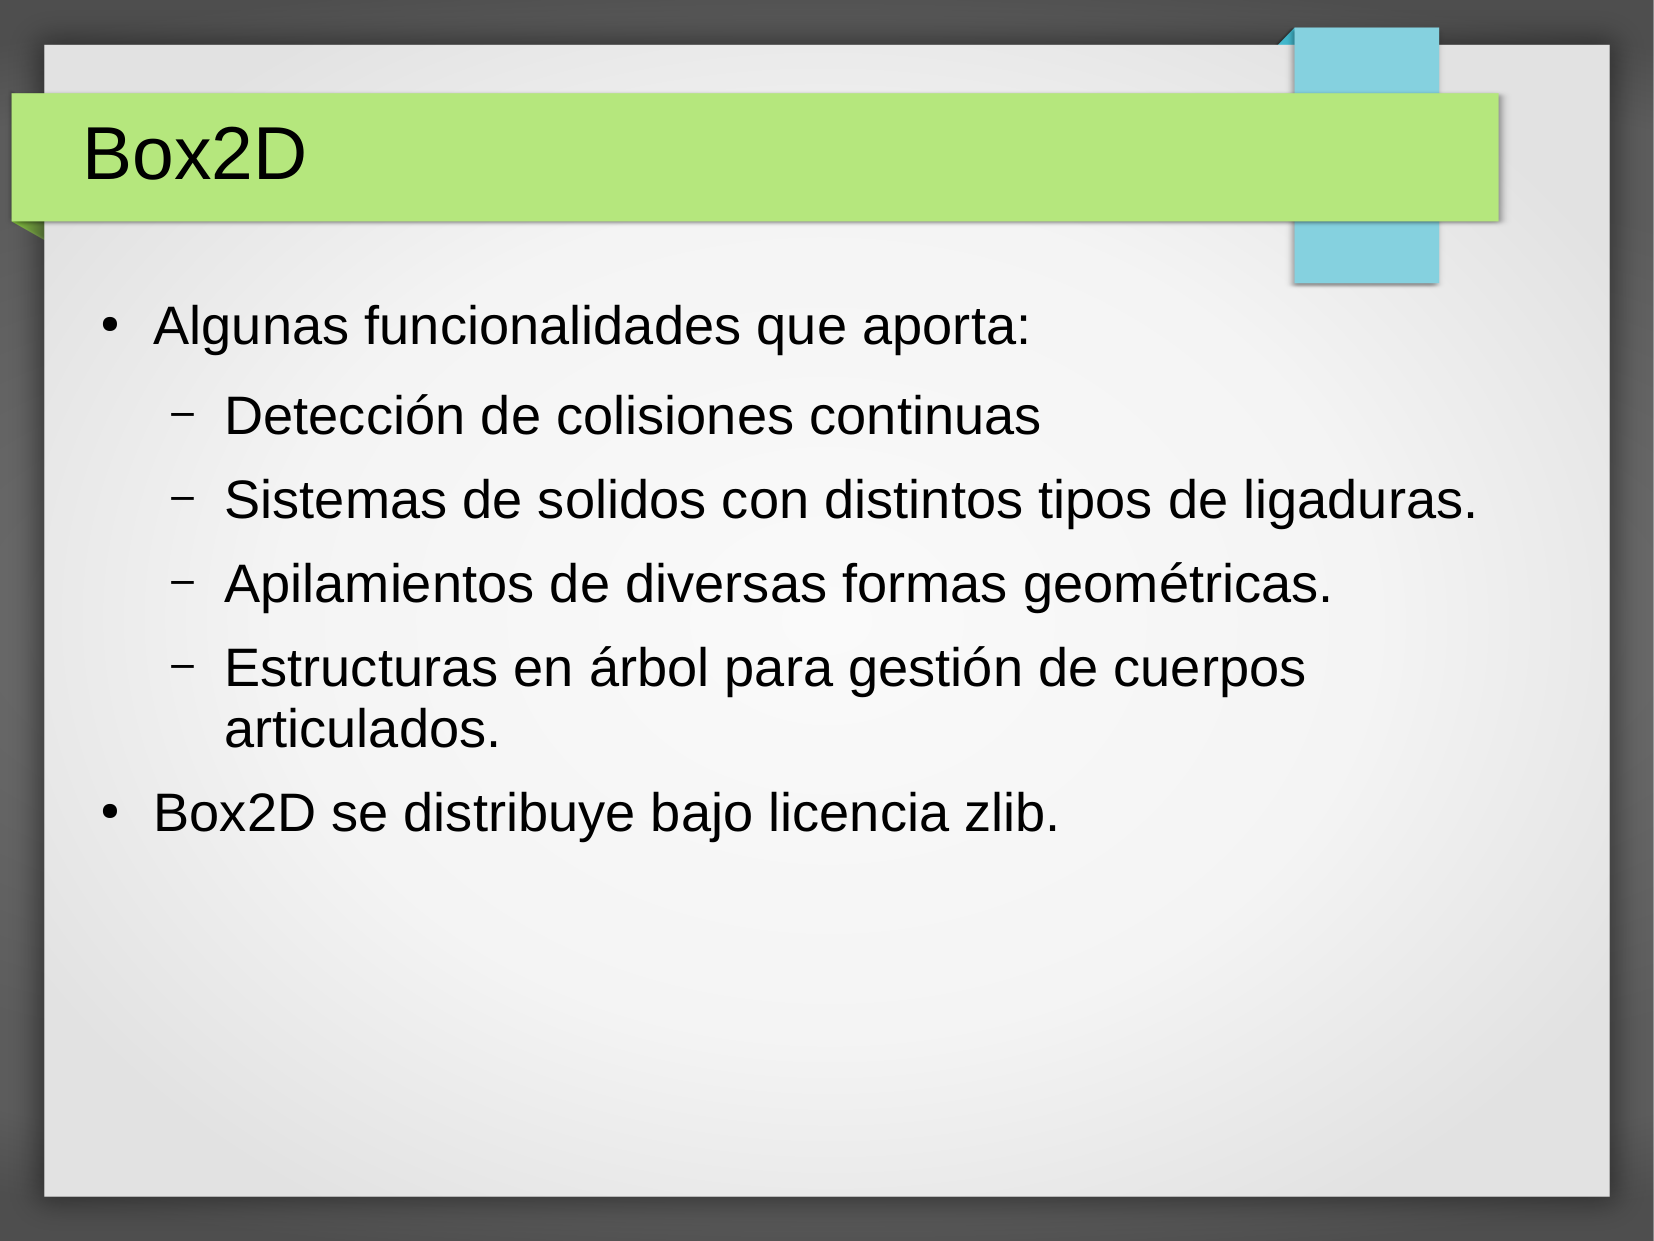

# Box2D
Algunas funcionalidades que aporta:
Detección de colisiones continuas
Sistemas de solidos con distintos tipos de ligaduras.
Apilamientos de diversas formas geométricas.
Estructuras en árbol para gestión de cuerpos articulados.
Box2D se distribuye bajo licencia zlib.